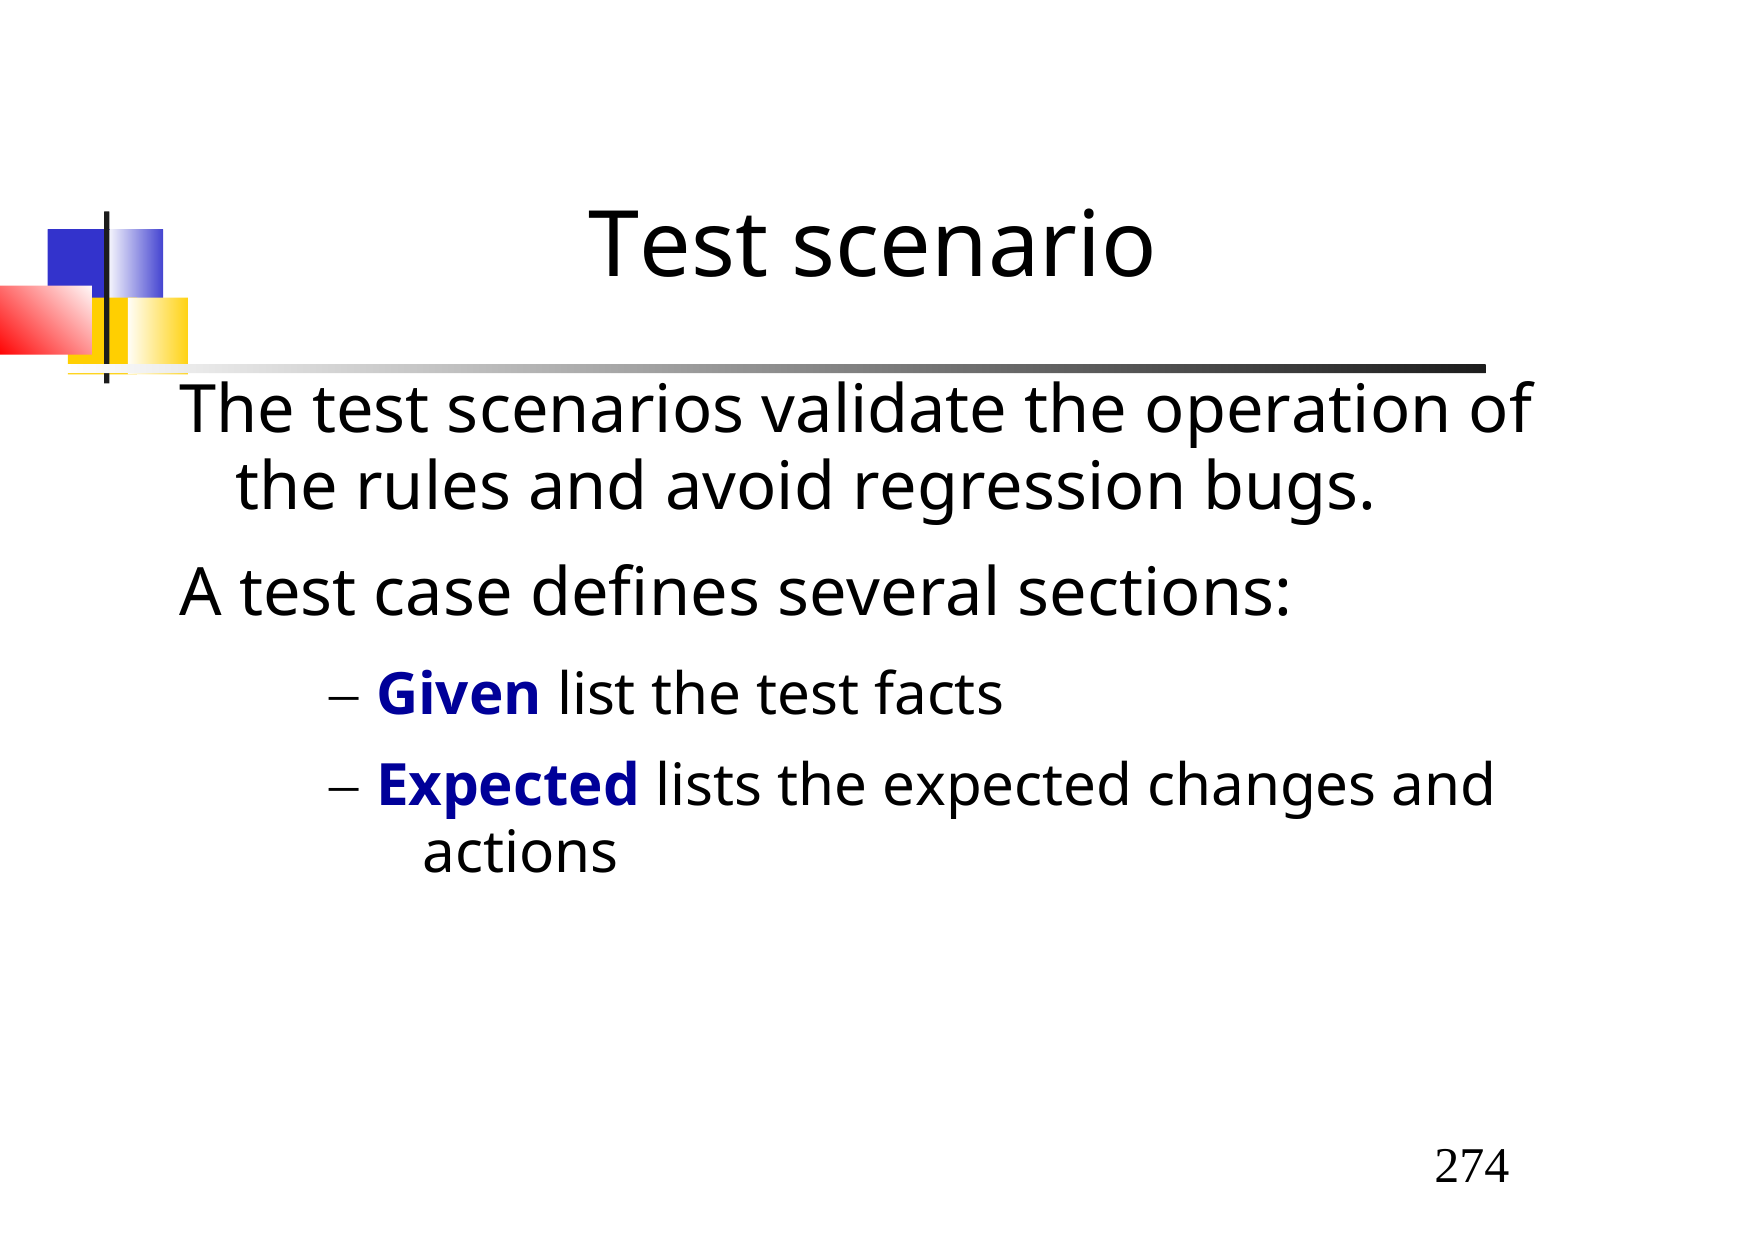

# Test scenario
The test scenarios validate the operation of the rules and avoid regression bugs.
A test case defines several sections:
Given list the test facts
Expected lists the expected changes and actions